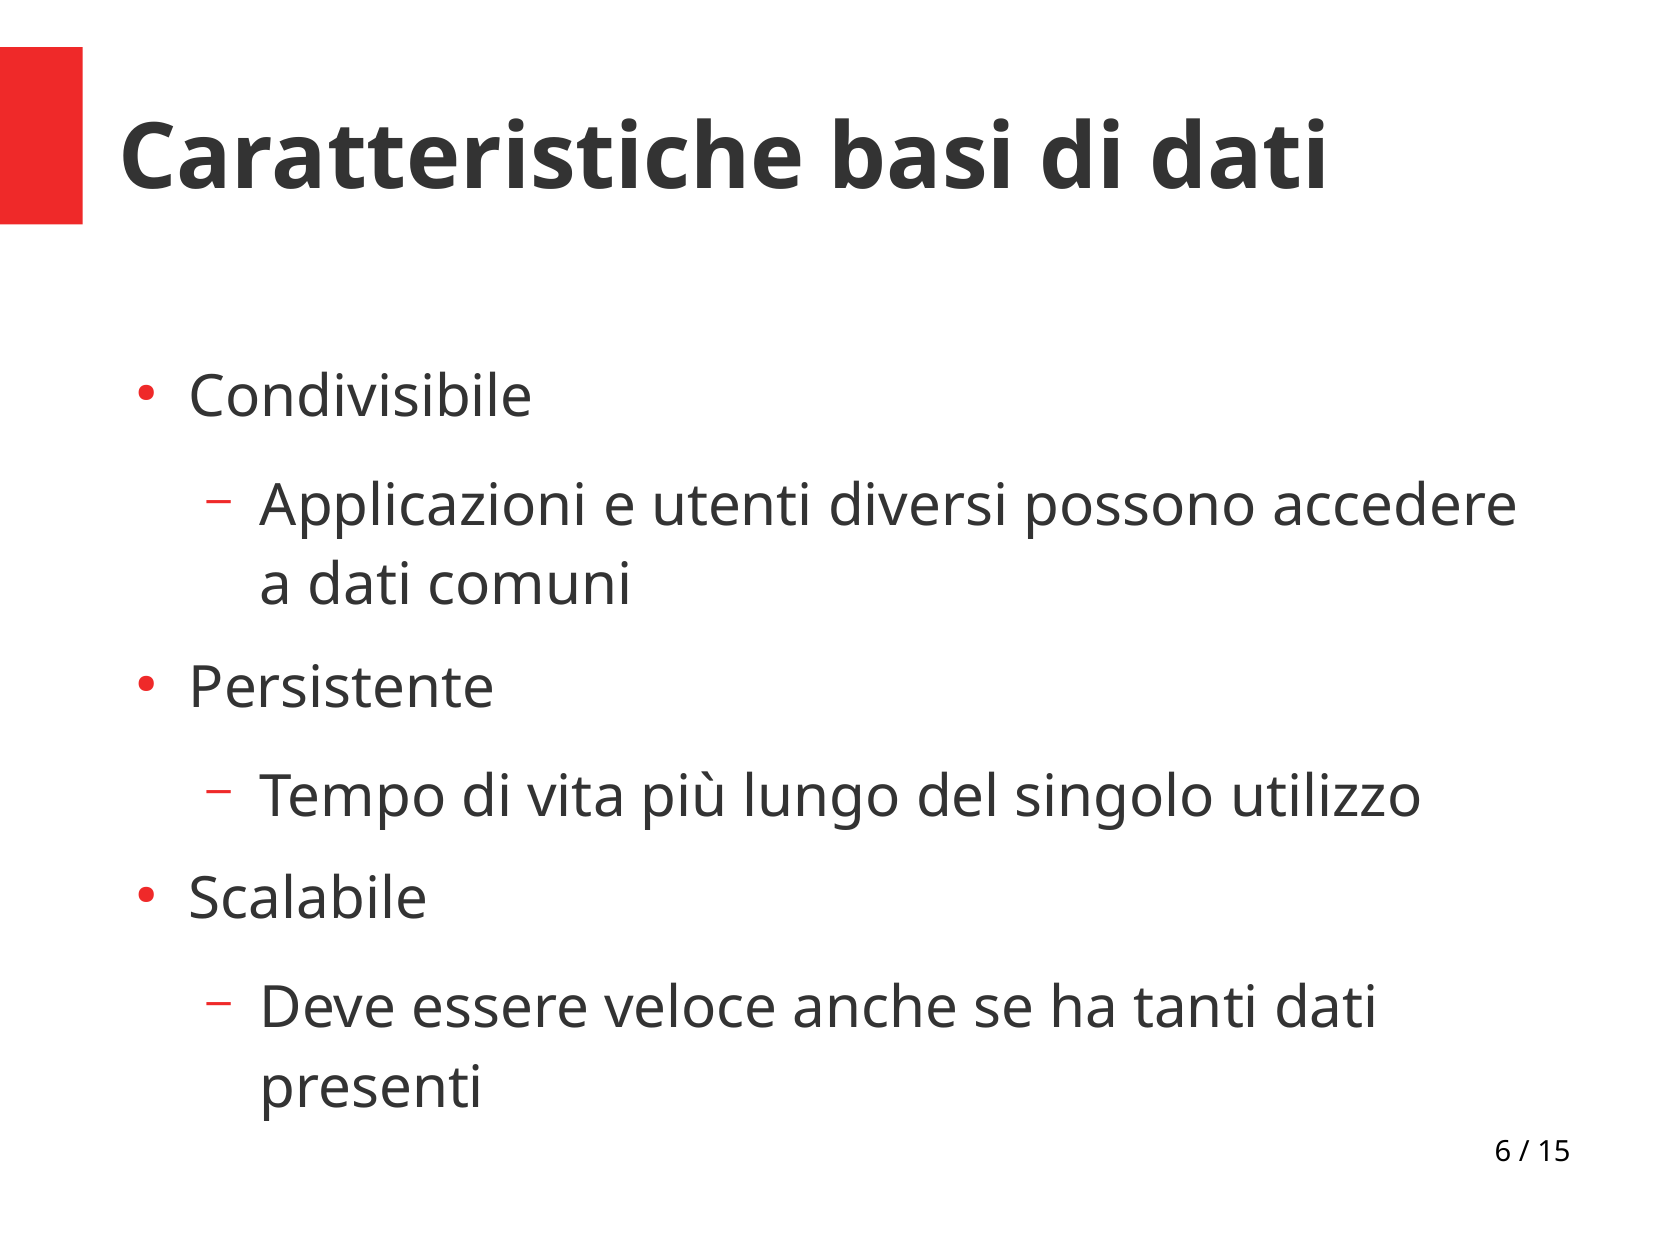

# Caratteristiche basi di dati
Condivisibile
Applicazioni e utenti diversi possono accedere a dati comuni
Persistente
Tempo di vita più lungo del singolo utilizzo
Scalabile
Deve essere veloce anche se ha tanti dati presenti
6